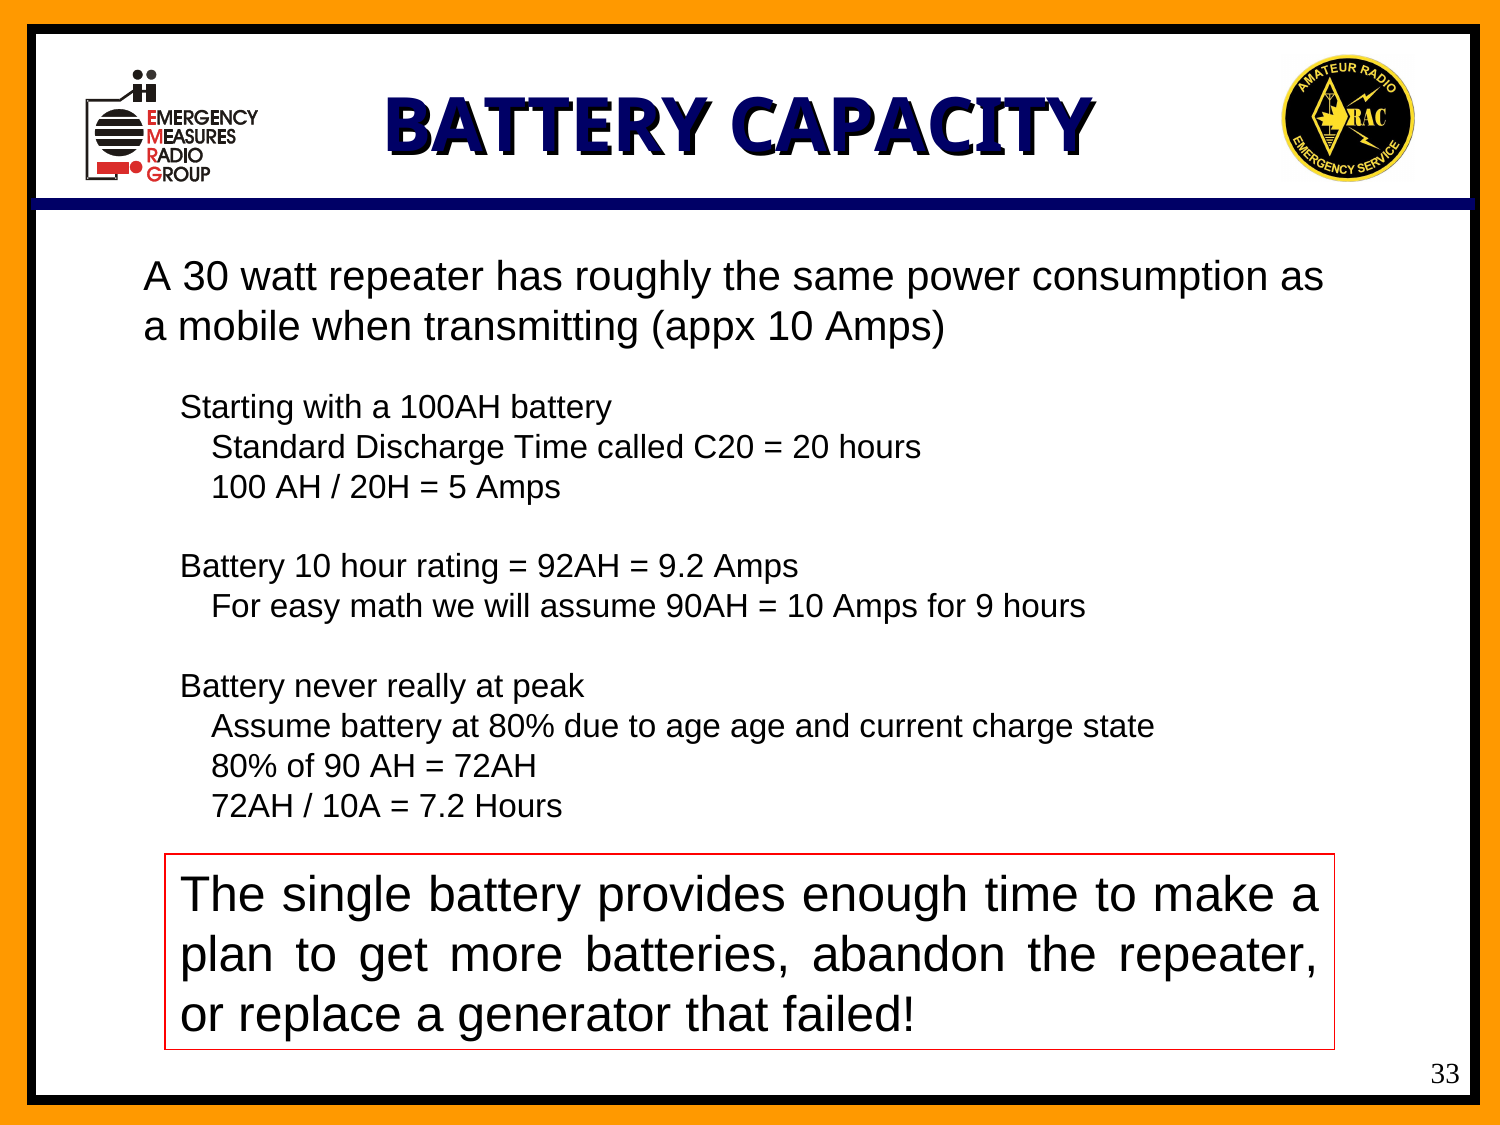

BATTERY CAPACITY
A 30 watt repeater has roughly the same power consumption as a mobile when transmitting (appx 10 Amps)
Starting with a 100AH battery
Standard Discharge Time called C20 = 20 hours
100 AH / 20H = 5 Amps
Battery 10 hour rating = 92AH = 9.2 Amps
For easy math we will assume 90AH = 10 Amps for 9 hours
Battery never really at peak
Assume battery at 80% due to age age and current charge state
80% of 90 AH = 72AH
72AH / 10A = 7.2 Hours
The single battery provides enough time to make a plan to get more batteries, abandon the repeater, or replace a generator that failed!
33